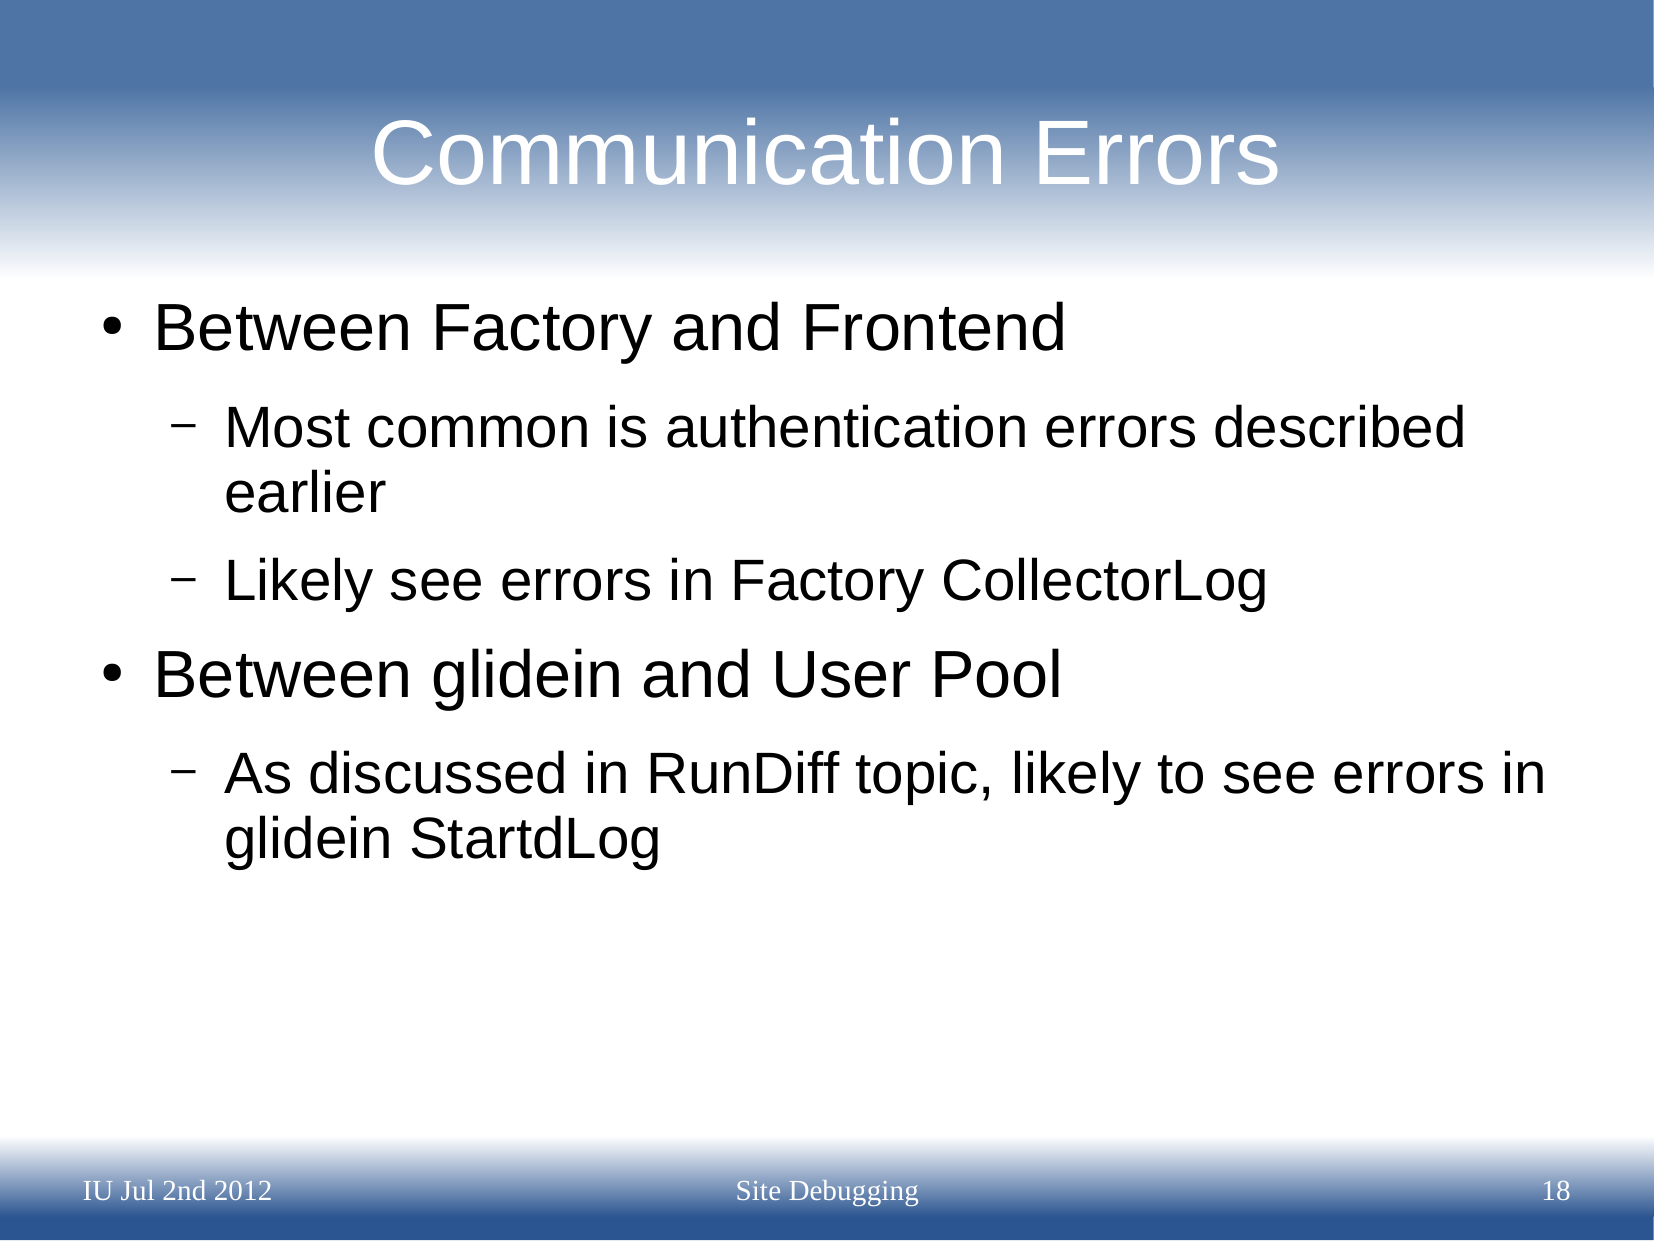

# Communication Errors
Between Factory and Frontend
Most common is authentication errors described earlier
Likely see errors in Factory CollectorLog
Between glidein and User Pool
As discussed in RunDiff topic, likely to see errors in glidein StartdLog
IU Jul 2nd 2012
Site Debugging
18